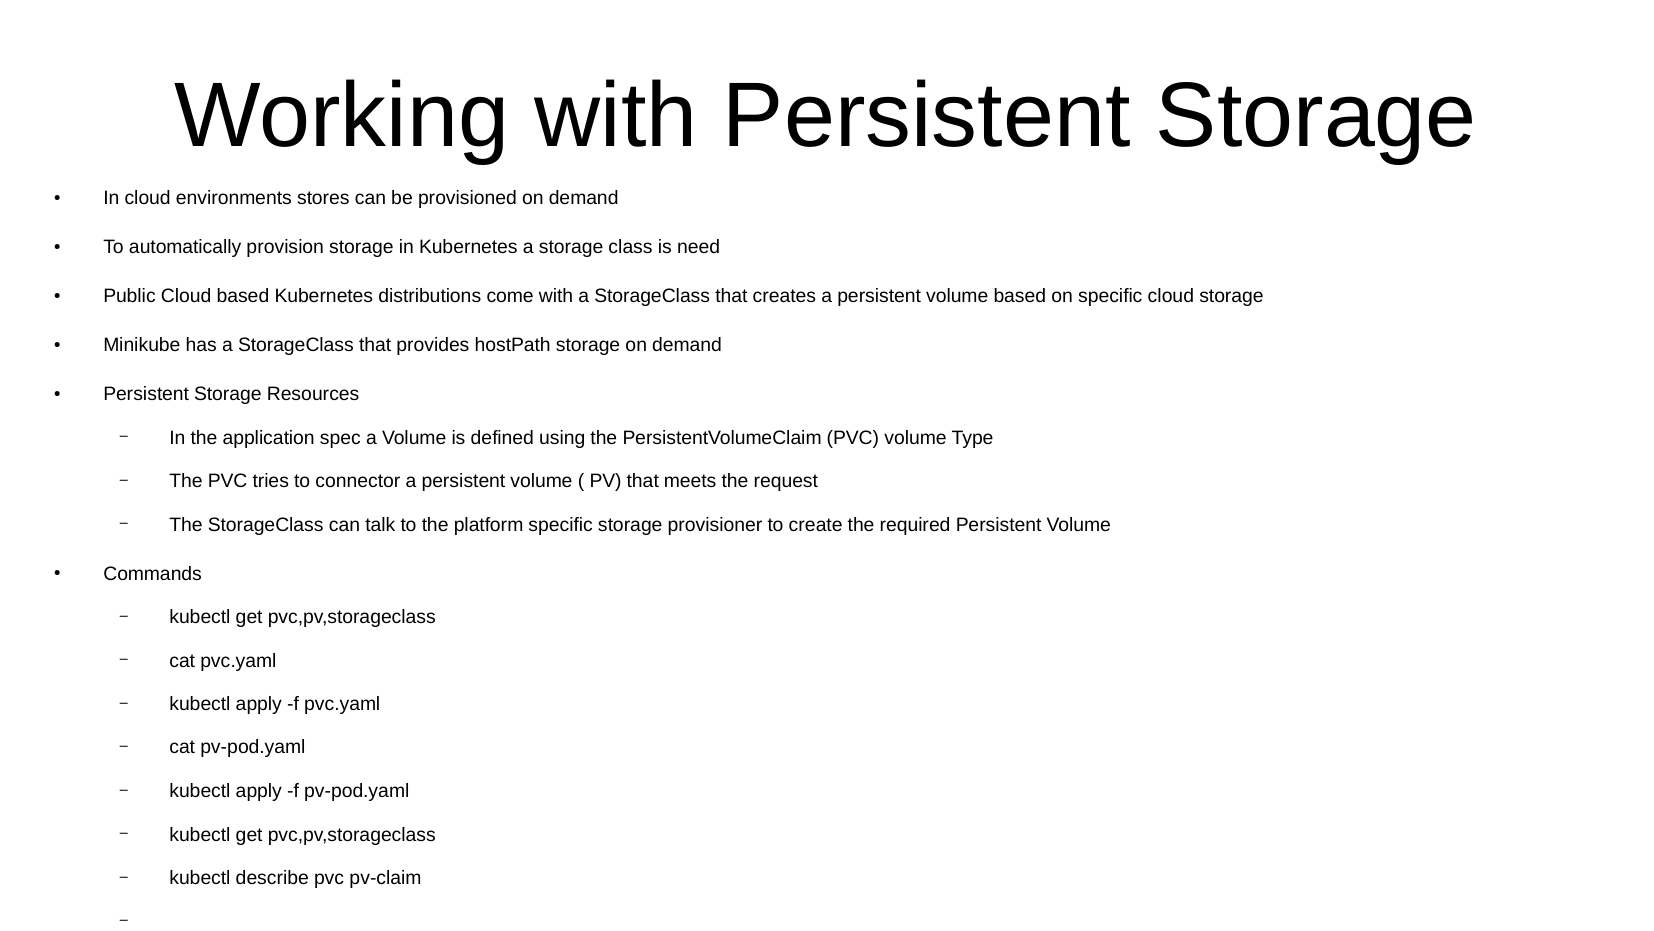

# Working with Persistent Storage
In cloud environments stores can be provisioned on demand
To automatically provision storage in Kubernetes a storage class is need
Public Cloud based Kubernetes distributions come with a StorageClass that creates a persistent volume based on specific cloud storage
Minikube has a StorageClass that provides hostPath storage on demand
Persistent Storage Resources
In the application spec a Volume is defined using the PersistentVolumeClaim (PVC) volume Type
The PVC tries to connector a persistent volume ( PV) that meets the request
The StorageClass can talk to the platform specific storage provisioner to create the required Persistent Volume
Commands
kubectl get pvc,pv,storageclass
cat pvc.yaml
kubectl apply -f pvc.yaml
cat pv-pod.yaml
kubectl apply -f pv-pod.yaml
kubectl get pvc,pv,storageclass
kubectl describe pvc pv-claim